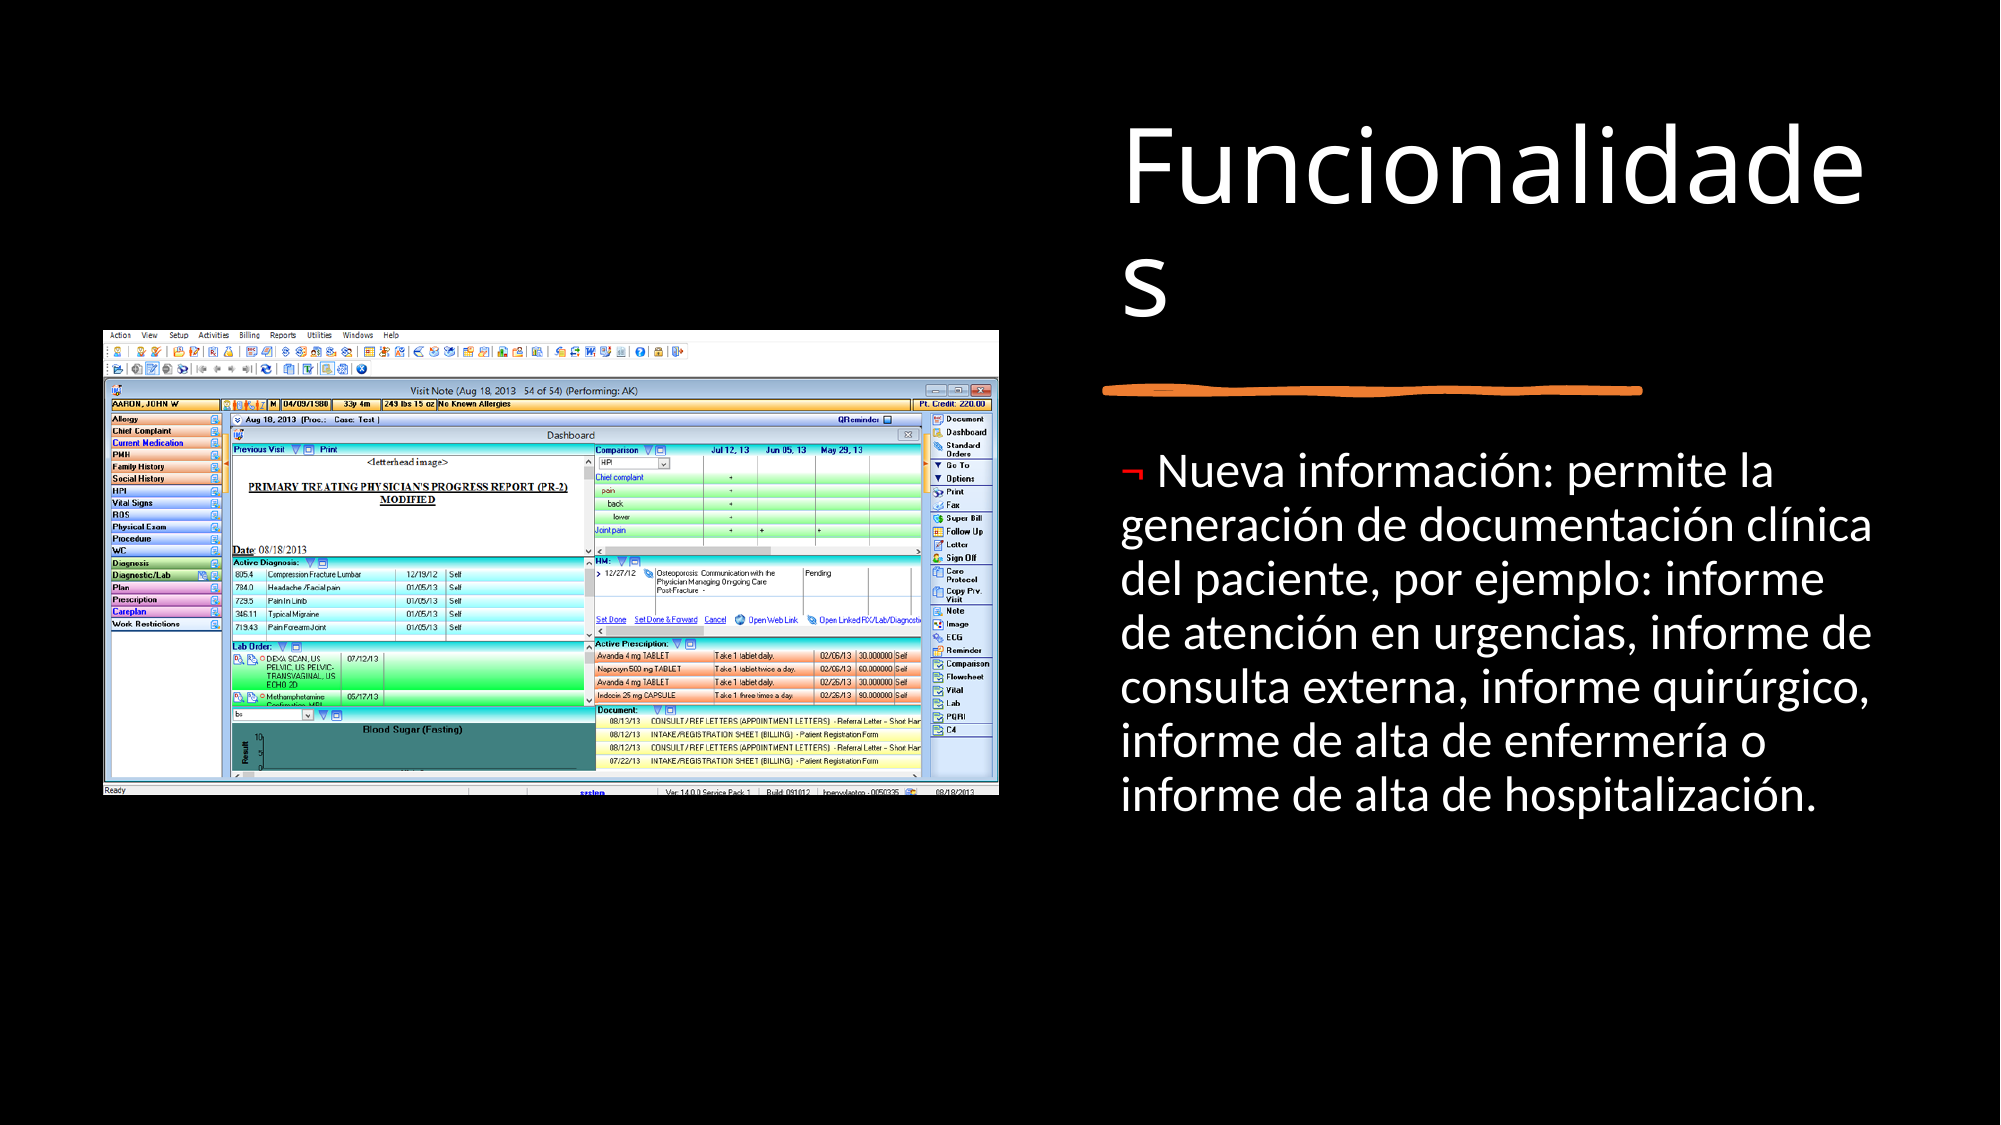

# Funcionalidades
¬ Nueva información: permite la generación de documentación clínica del paciente, por ejemplo: informe de atención en urgencias, informe de consulta externa, informe quirúrgico, informe de alta de enfermería o informe de alta de hospitalización.